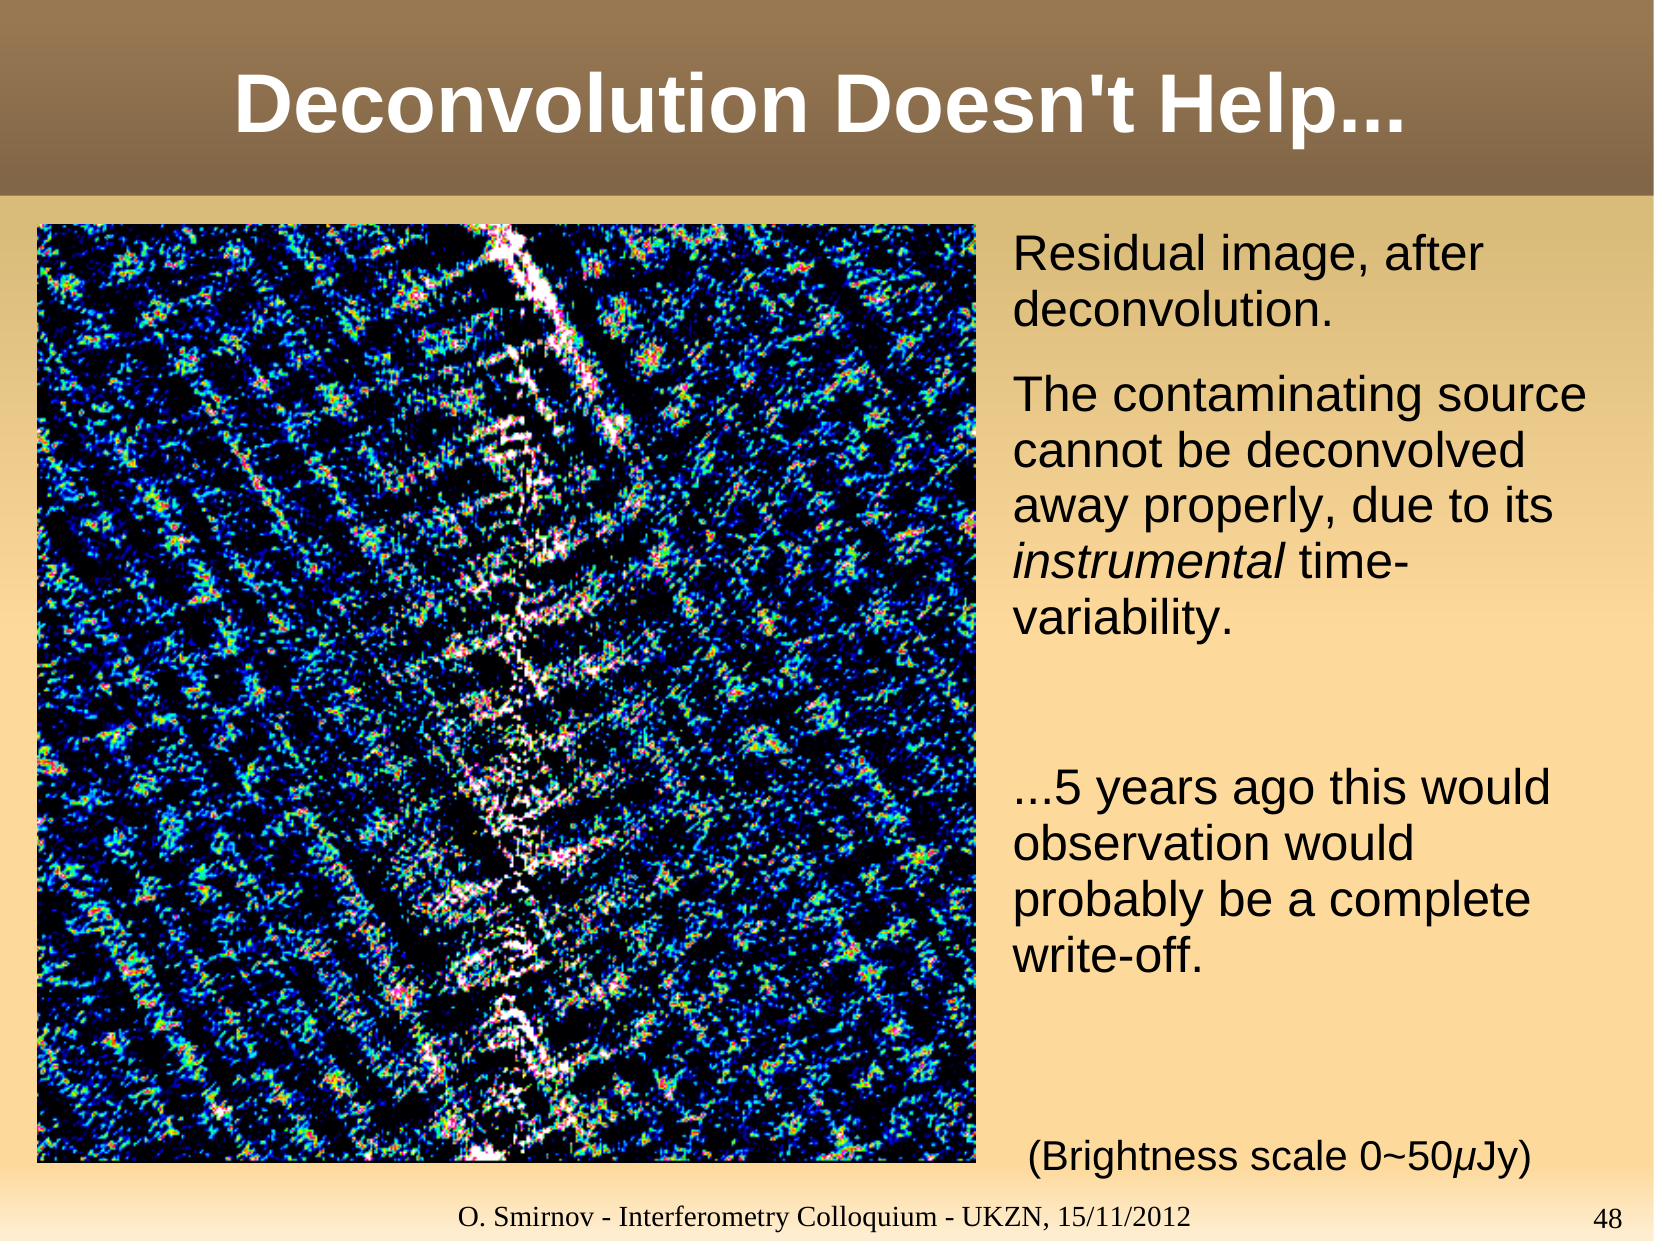

# Deconvolution Doesn't Help...
Residual image, after deconvolution.
The contaminating source cannot be deconvolved away properly, due to its instrumental time-variability.
...5 years ago this would observation would probably be a complete write-off.
(Brightness scale 0~50μJy)
O. Smirnov - Interferometry Colloquium - UKZN, 15/11/2012
48